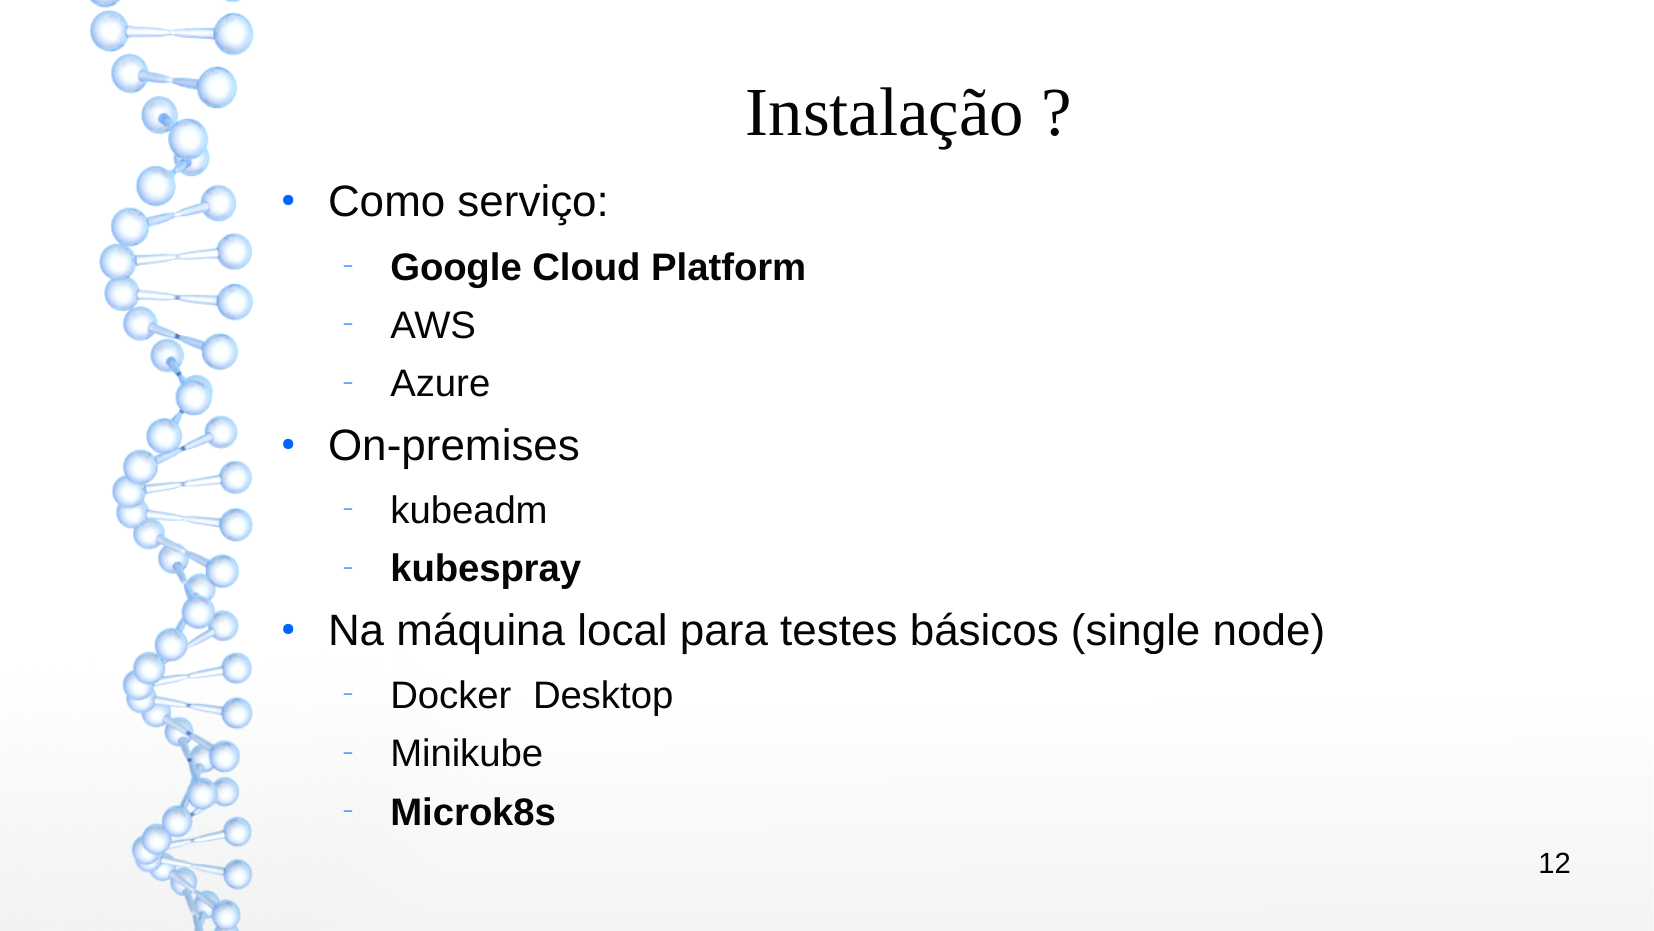

# Instalação ?
Como serviço:
Google Cloud Platform
AWS
Azure
On-premises
kubeadm
kubespray
Na máquina local para testes básicos (single node)
Docker Desktop
Minikube
Microk8s
12